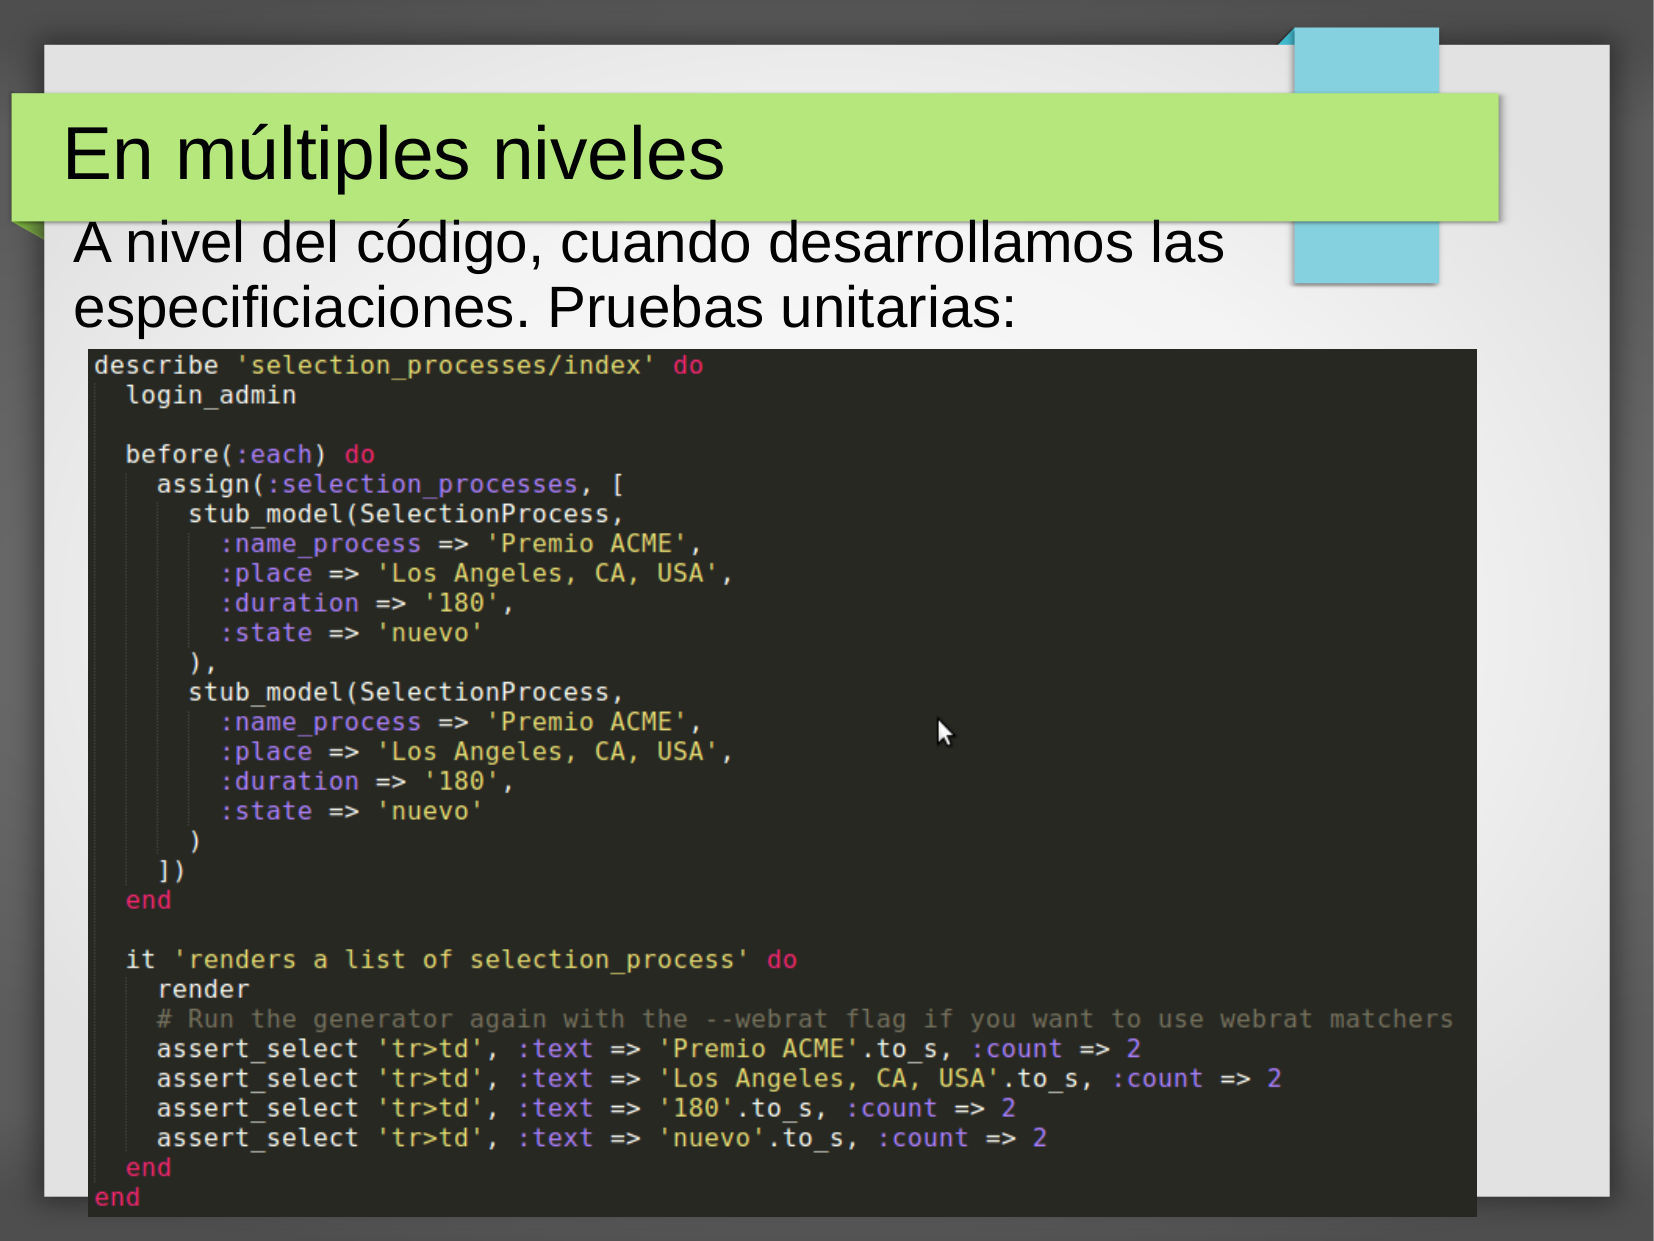

# En múltiples niveles
A nivel del código, cuando desarrollamos las especificiaciones. Pruebas unitarias: